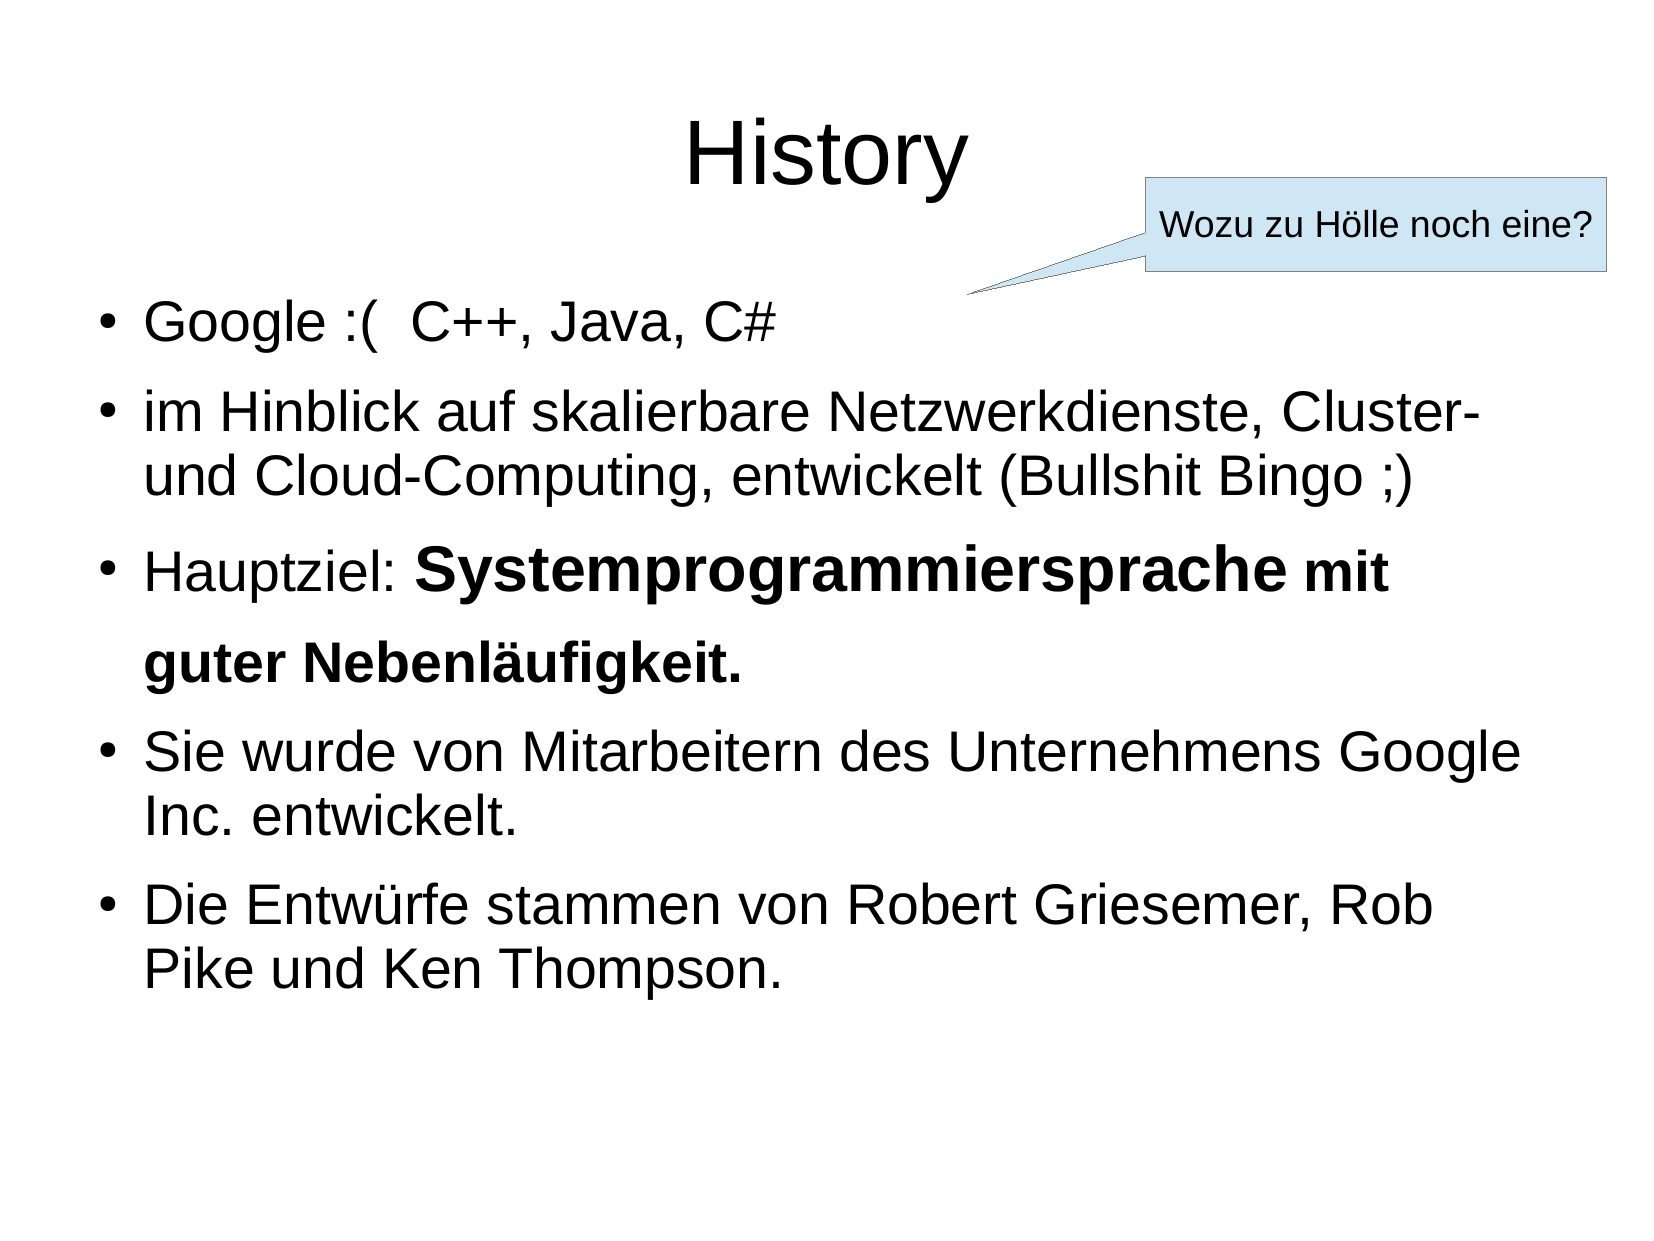

# History
Wozu zu Hölle noch eine?
Google :( C++, Java, C#
im Hinblick auf skalierbare Netzwerkdienste, Cluster- und Cloud-Computing, entwickelt (Bullshit Bingo ;)
Hauptziel: Systemprogrammiersprache mit
guter Nebenläufigkeit.
Sie wurde von Mitarbeitern des Unternehmens Google Inc. entwickelt.
Die Entwürfe stammen von Robert Griesemer, Rob Pike und Ken Thompson.